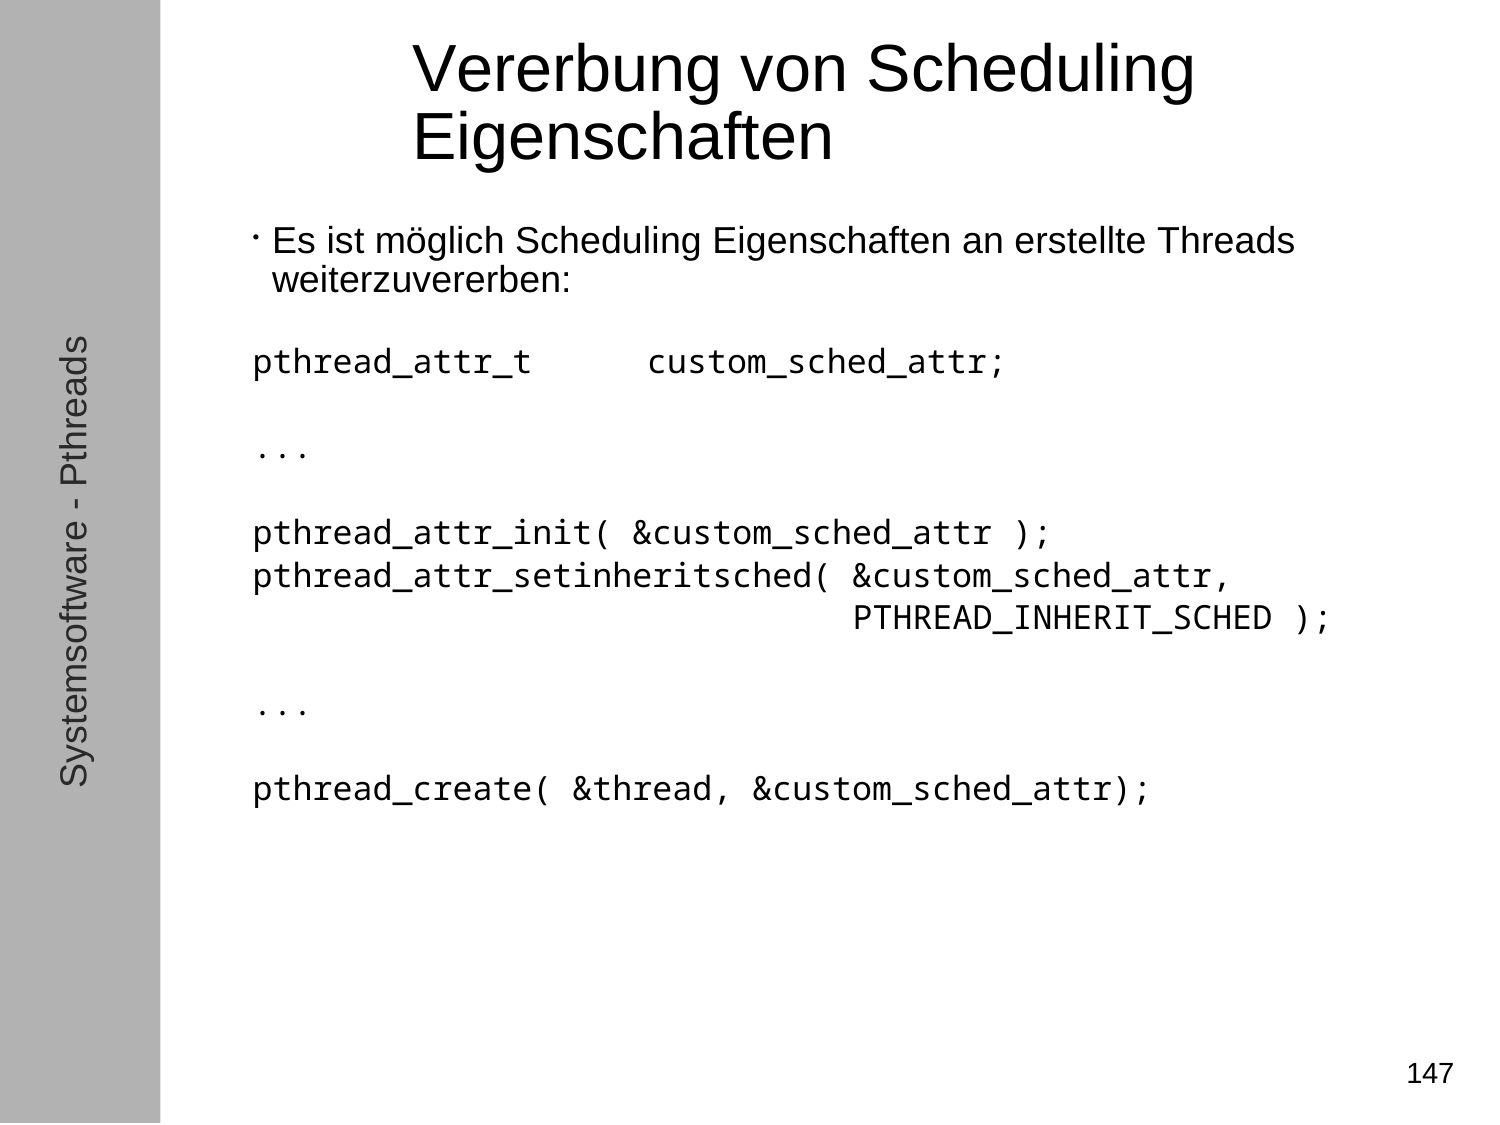

Vererbung von Scheduling
Eigenschaften
Es ist möglich Scheduling Eigenschaften an erstellte Threads weiterzuvererben:
pthread_attr_t		custom_sched_attr;
...
pthread_attr_init( &custom_sched_attr );
pthread_attr_setinheritsched( &custom_sched_attr,
 PTHREAD_INHERIT_SCHED );
...
pthread_create( &thread, &custom_sched_attr);
Systemsoftware - Pthreads